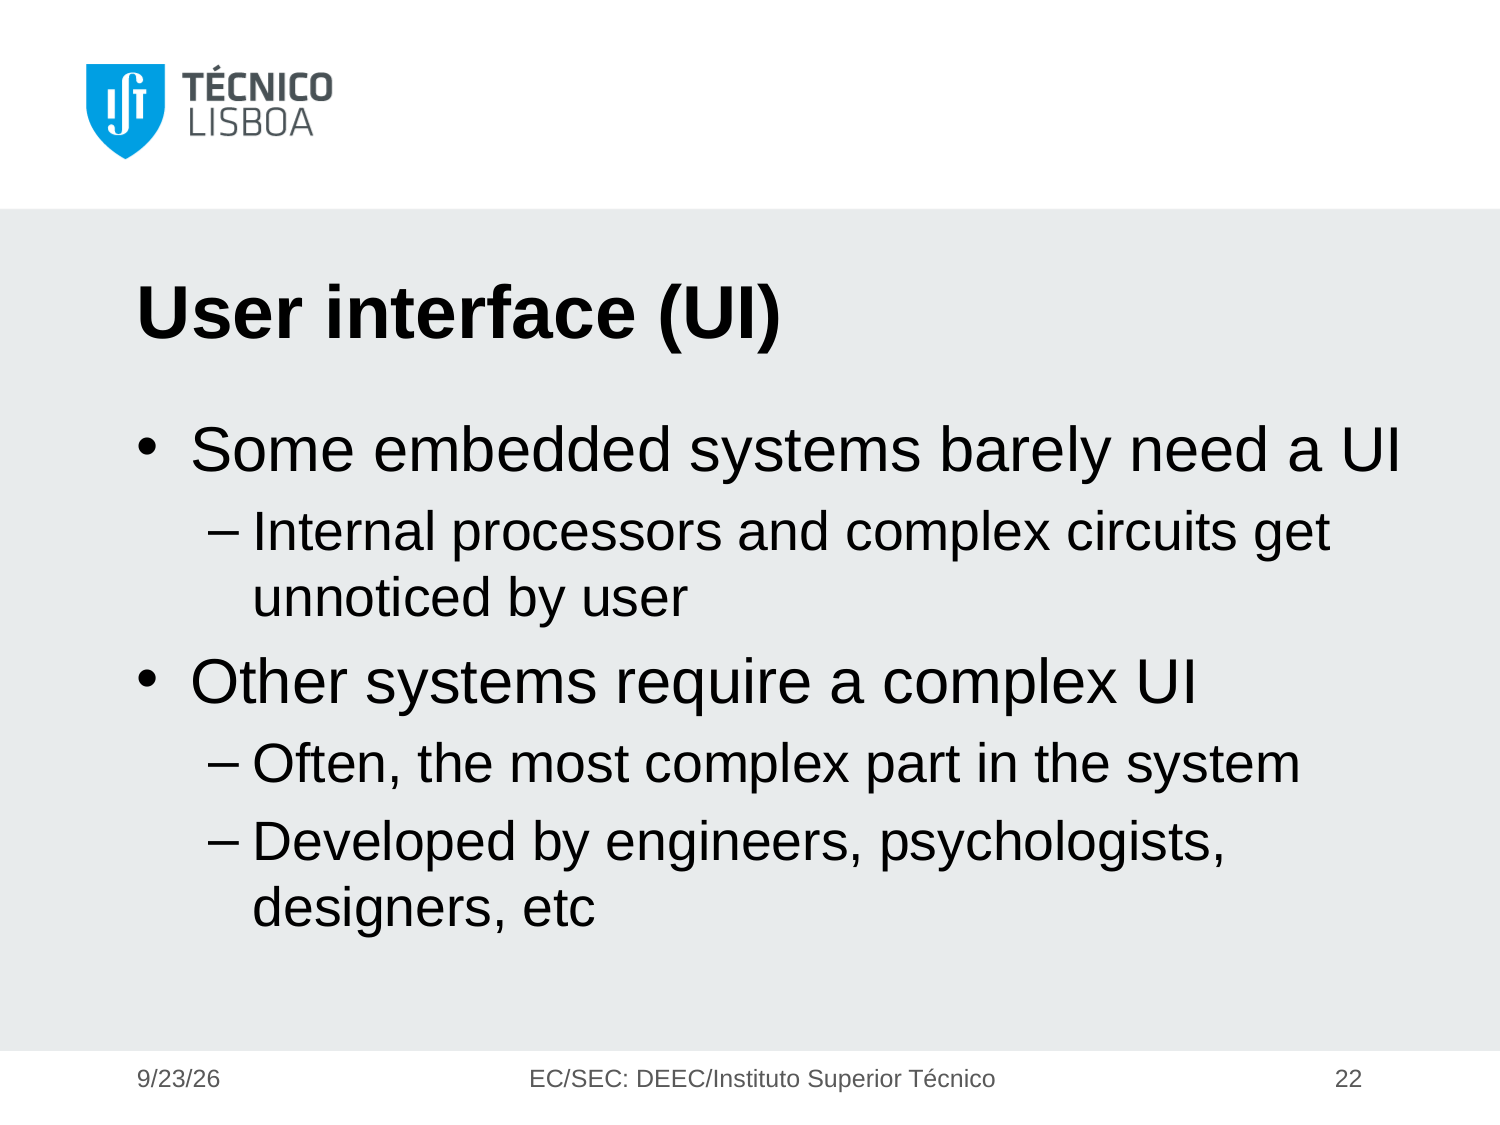

# User interface (UI)
Some embedded systems barely need a UI
Internal processors and complex circuits get unnoticed by user
Other systems require a complex UI
Often, the most complex part in the system
Developed by engineers, psychologists, designers, etc
EC/SEC: DEEC/Instituto Superior Técnico